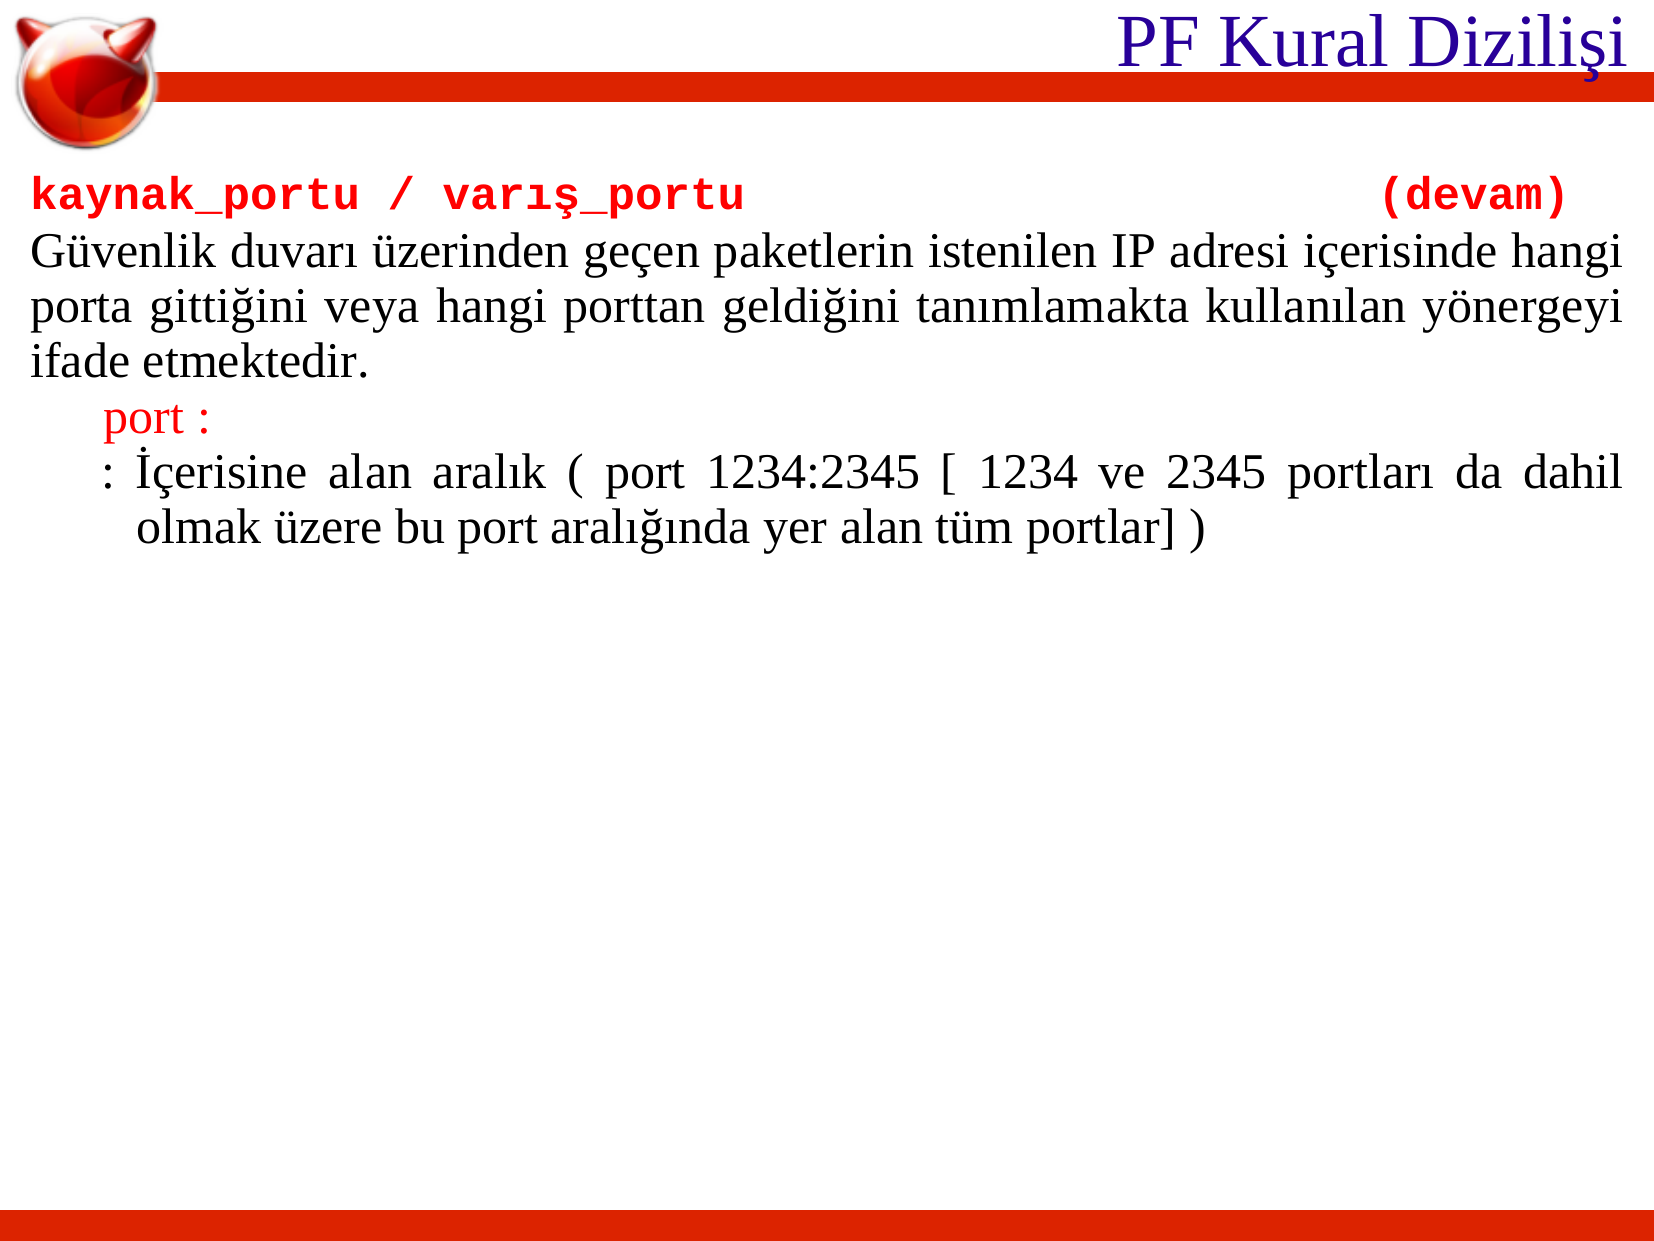

PF Kural Dizilişi
kaynak_portu / varış_portu (devam)
Güvenlik duvarı üzerinden geçen paketlerin istenilen IP adresi içerisinde hangi porta gittiğini veya hangi porttan geldiğini tanımlamakta kullanılan yönergeyi ifade etmektedir.
	port :
: İçerisine alan aralık ( port 1234:2345 [ 1234 ve 2345 portları da dahil olmak üzere bu port aralığında yer alan tüm portlar] )